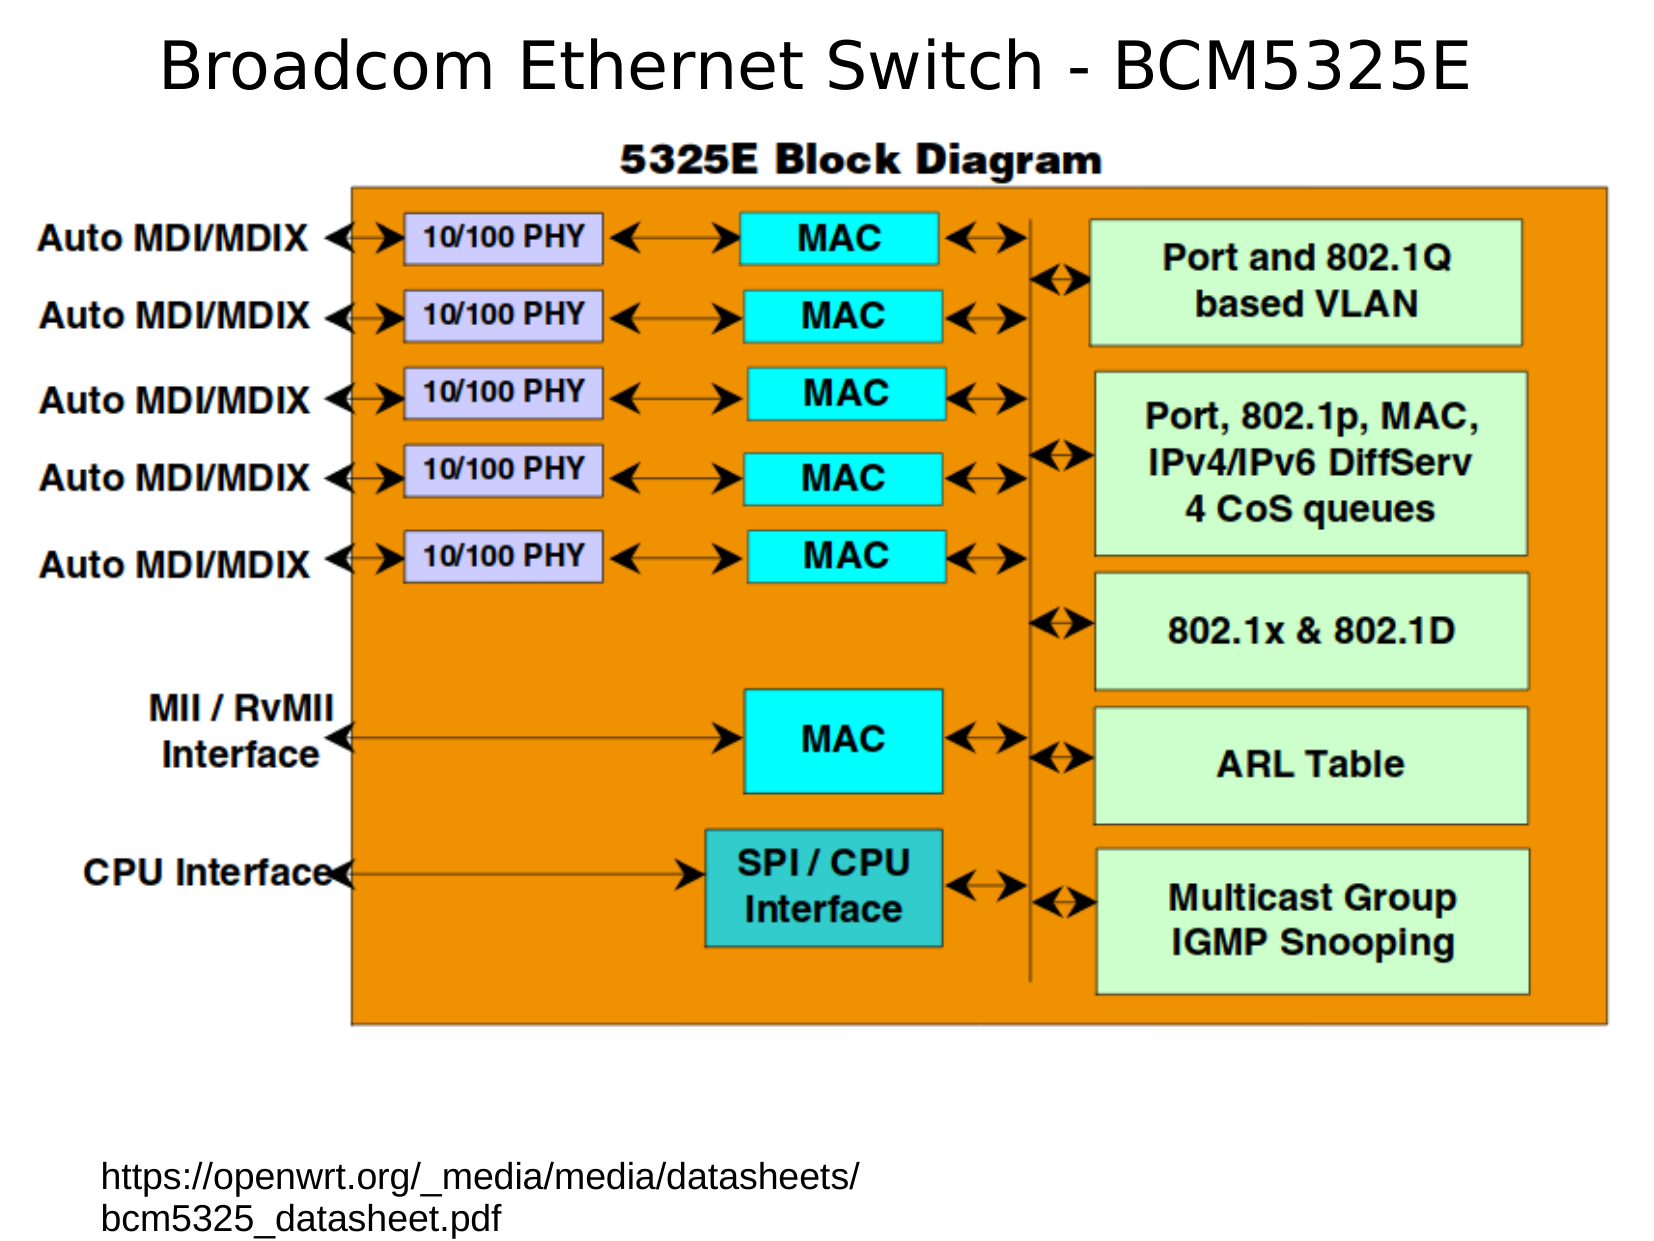

# Broadcom Ethernet Switch - BCM5325E
https://openwrt.org/_media/media/datasheets/bcm5325_datasheet.pdf